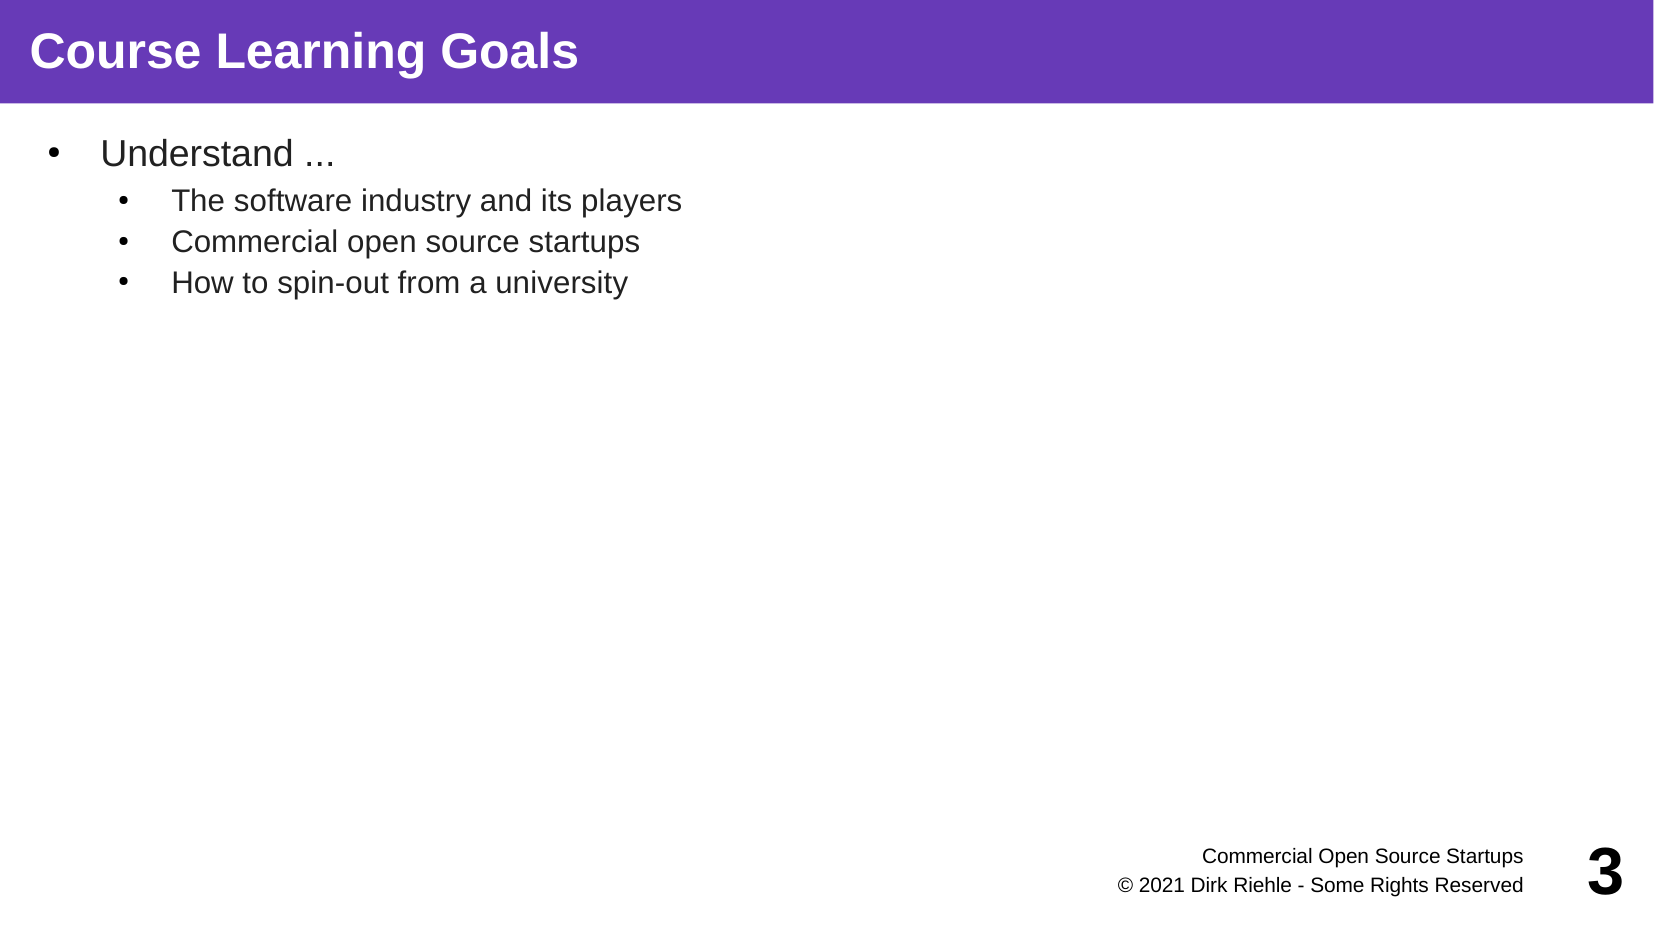

# Course Learning Goals
Understand ...
The software industry and its players
Commercial open source startups
How to spin-out from a university
Commercial Open Source Startups
3
© 2021 Dirk Riehle - Some Rights Reserved